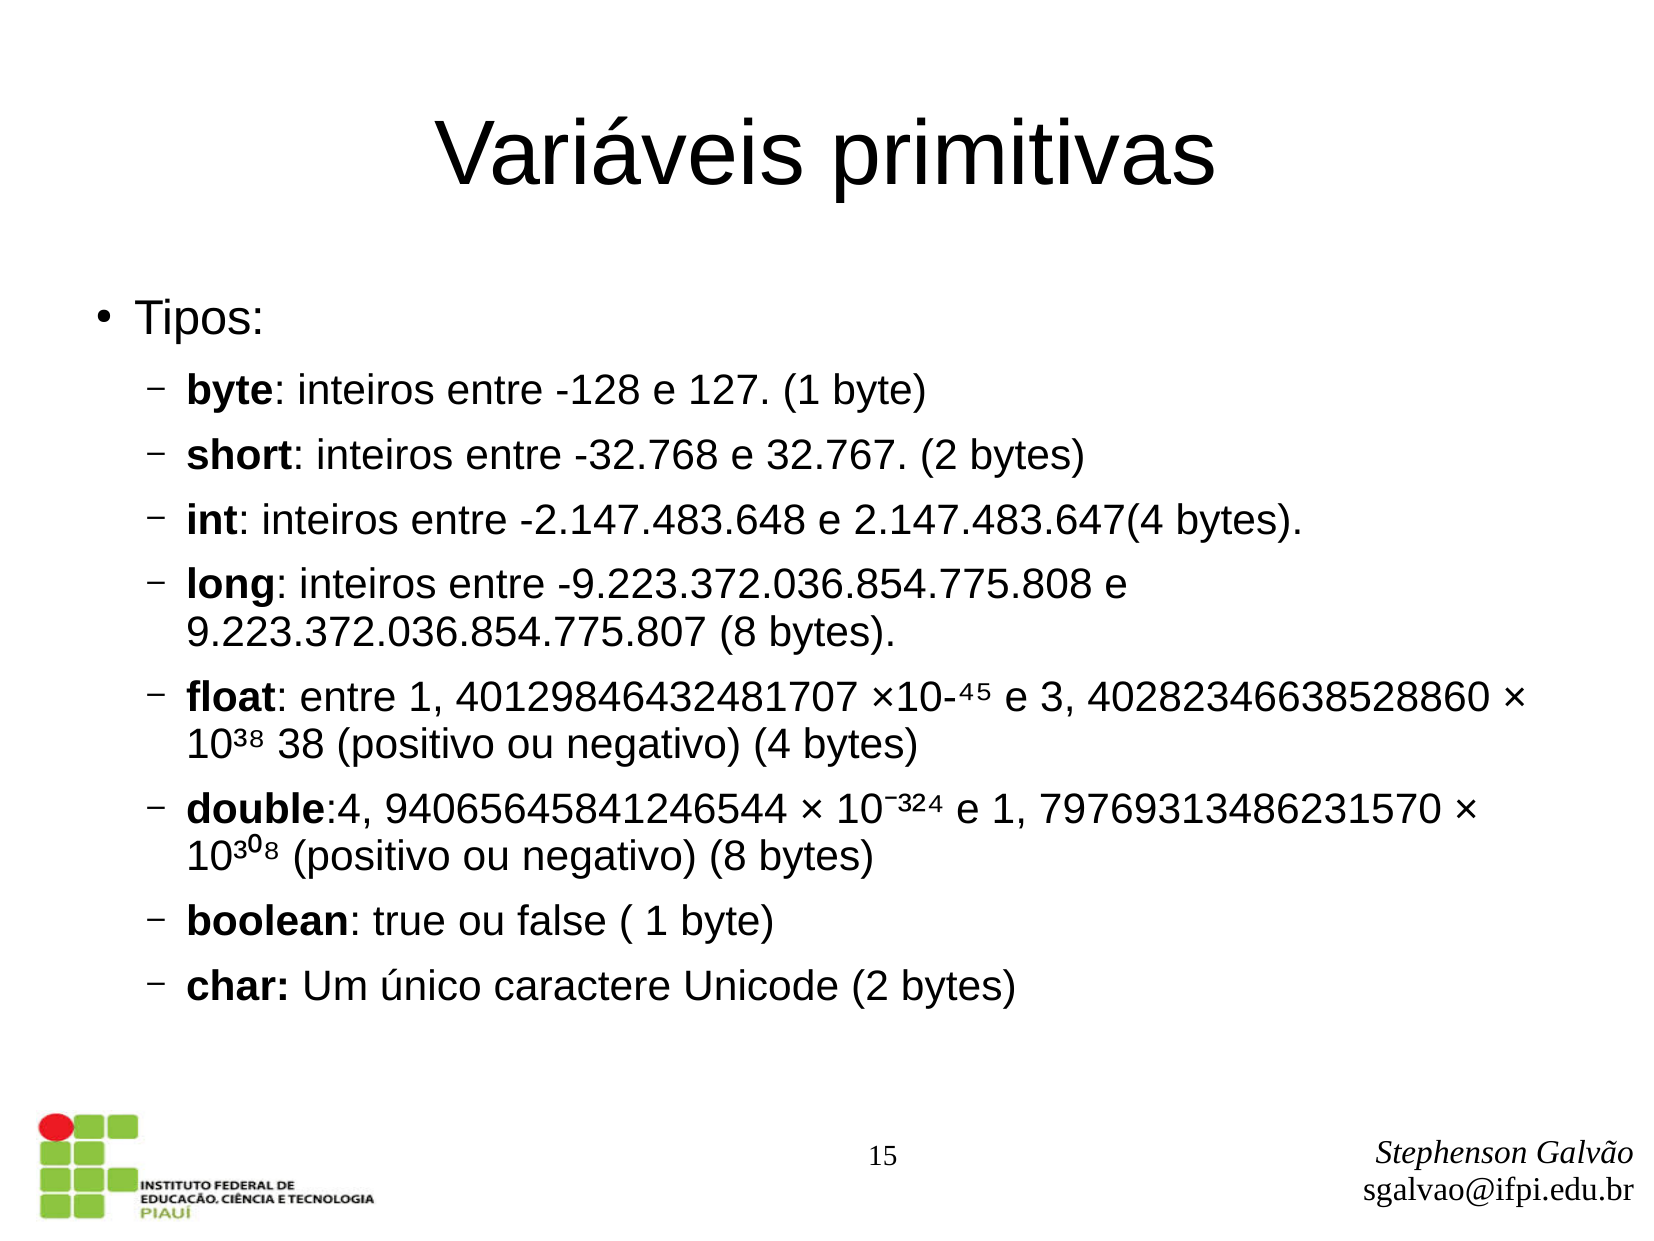

# Variáveis primitivas
Tipos:
byte: inteiros entre -128 e 127. (1 byte)
short: inteiros entre -32.768 e 32.767. (2 bytes)
int: inteiros entre -2.147.483.648 e 2.147.483.647(4 bytes).
long: inteiros entre -9.223.372.036.854.775.808 e 9.223.372.036.854.775.807 (8 bytes).
float: entre 1, 40129846432481707 ×10-⁴⁵ e 3, 40282346638528860 × 10³⁸ 38 (positivo ou negativo) (4 bytes)
double:4, 94065645841246544 × 10⁻³²⁴ e 1, 79769313486231570 × 10³⁰⁸ (positivo ou negativo) (8 bytes)
boolean: true ou false ( 1 byte)
char: Um único caractere Unicode (2 bytes)
15